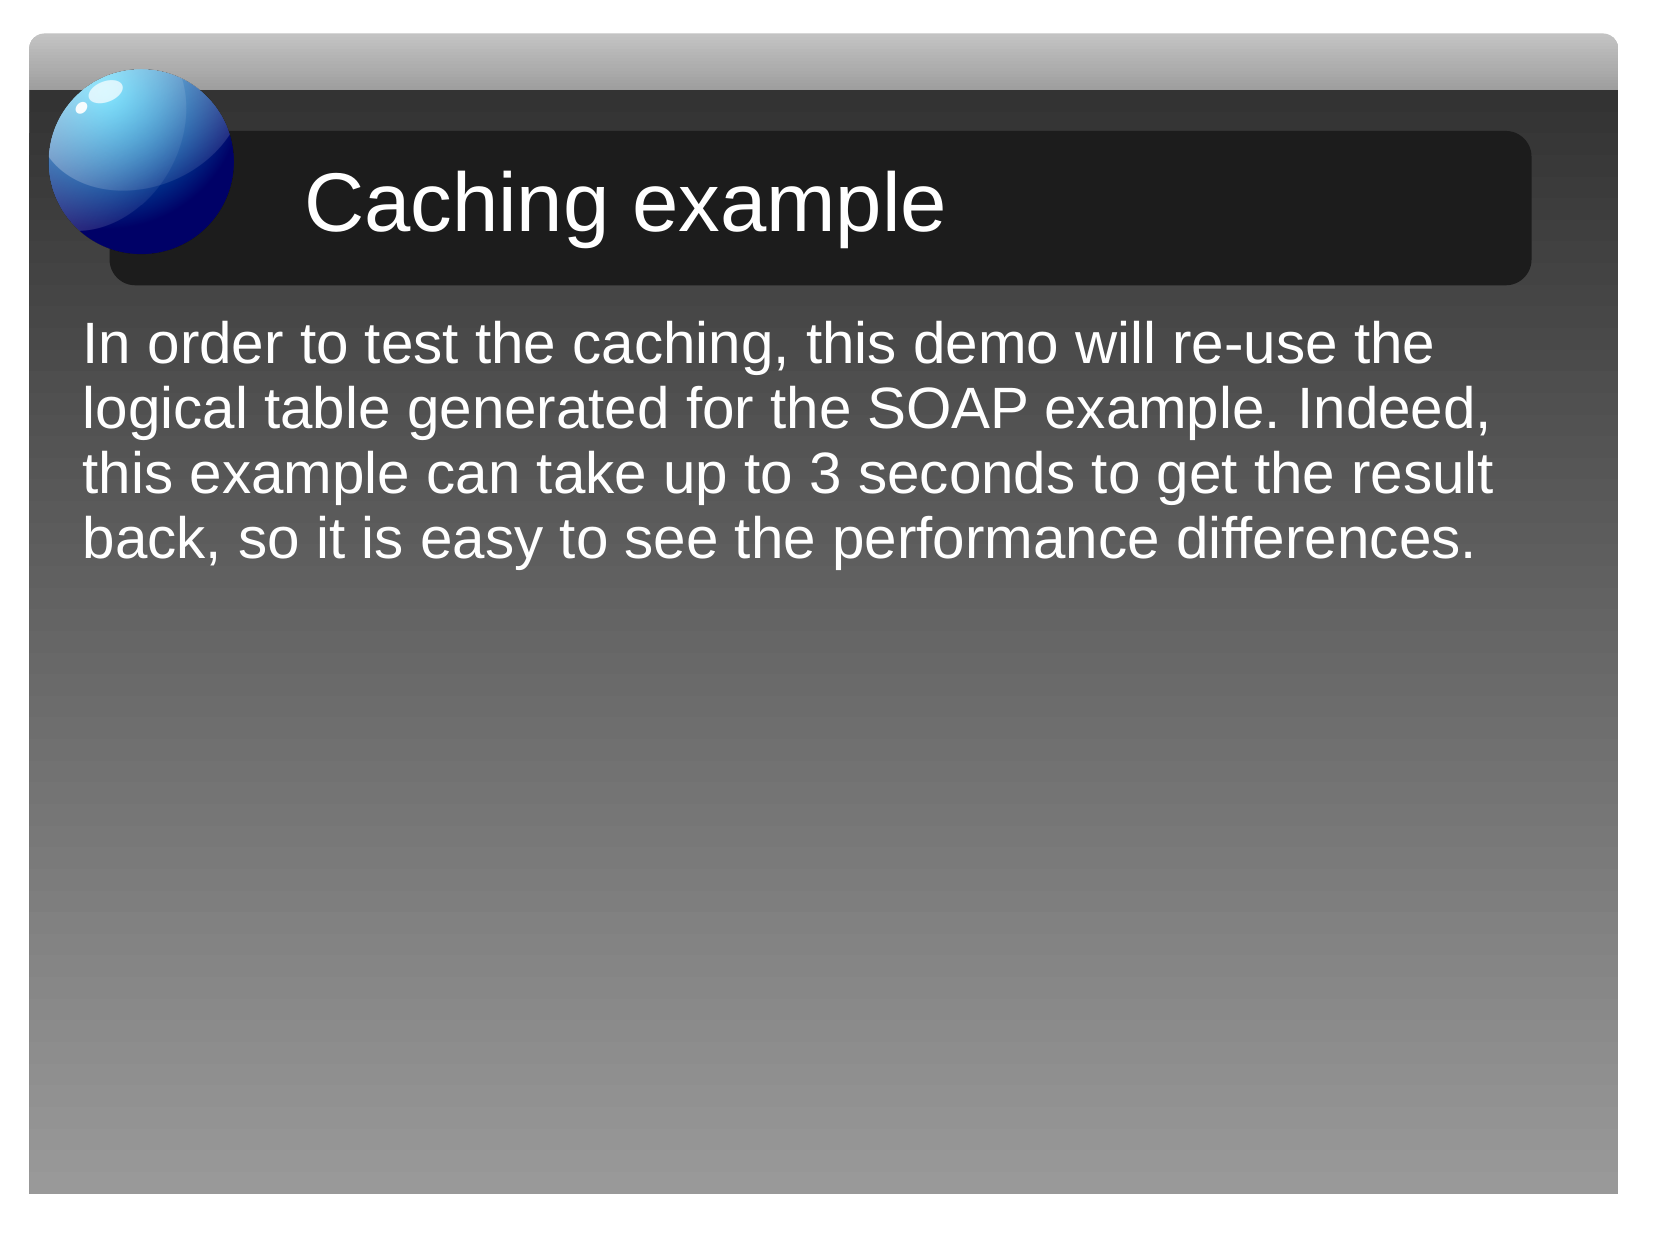

# Caching example
In order to test the caching, this demo will re-use the logical table generated for the SOAP example. Indeed, this example can take up to 3 seconds to get the result back, so it is easy to see the performance differences.